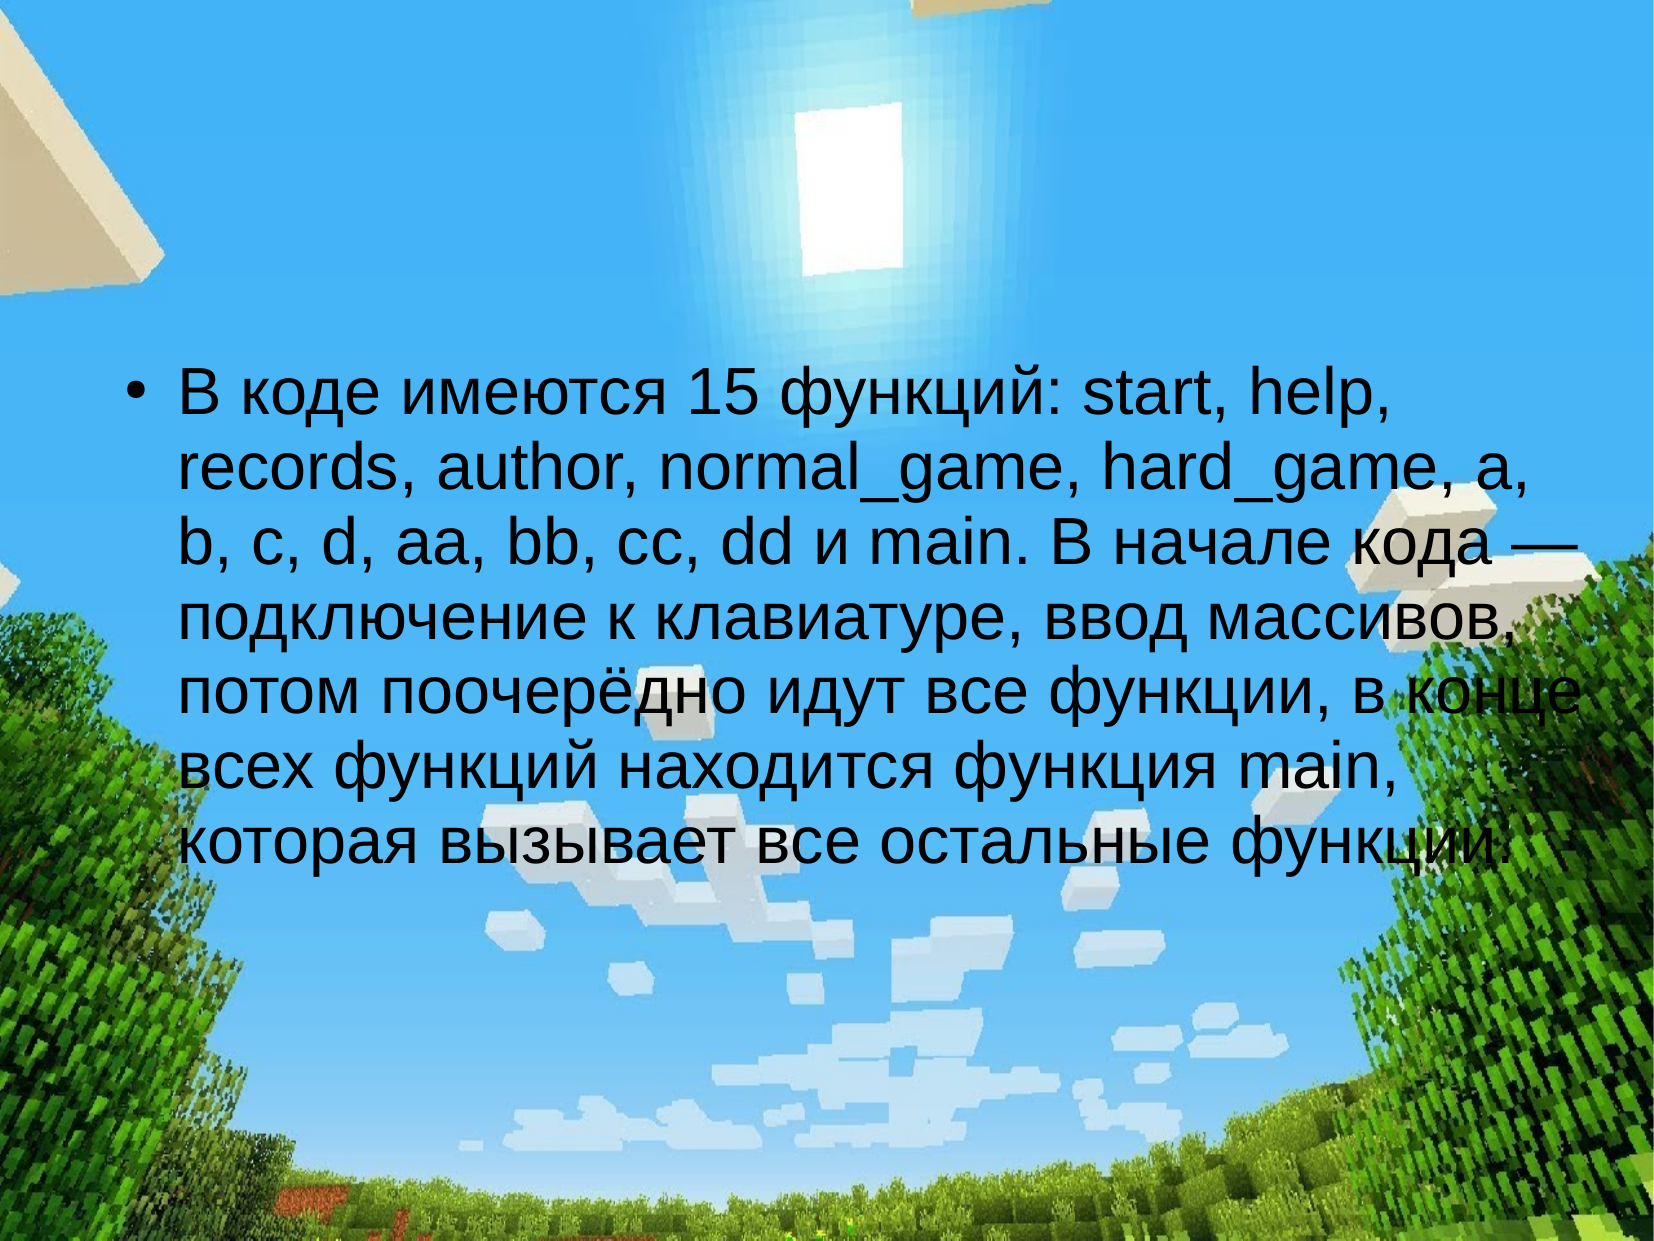

#
В коде имеются 15 функций: start, help, records, author, normal_game, hard_game, a, b, c, d, aa, bb, cc, dd и main. В начале кода — подключение к клавиатуре, ввод массивов, потом поочерёдно идут все функции, в конце всех функций находится функция main, которая вызывает все остальные функции.